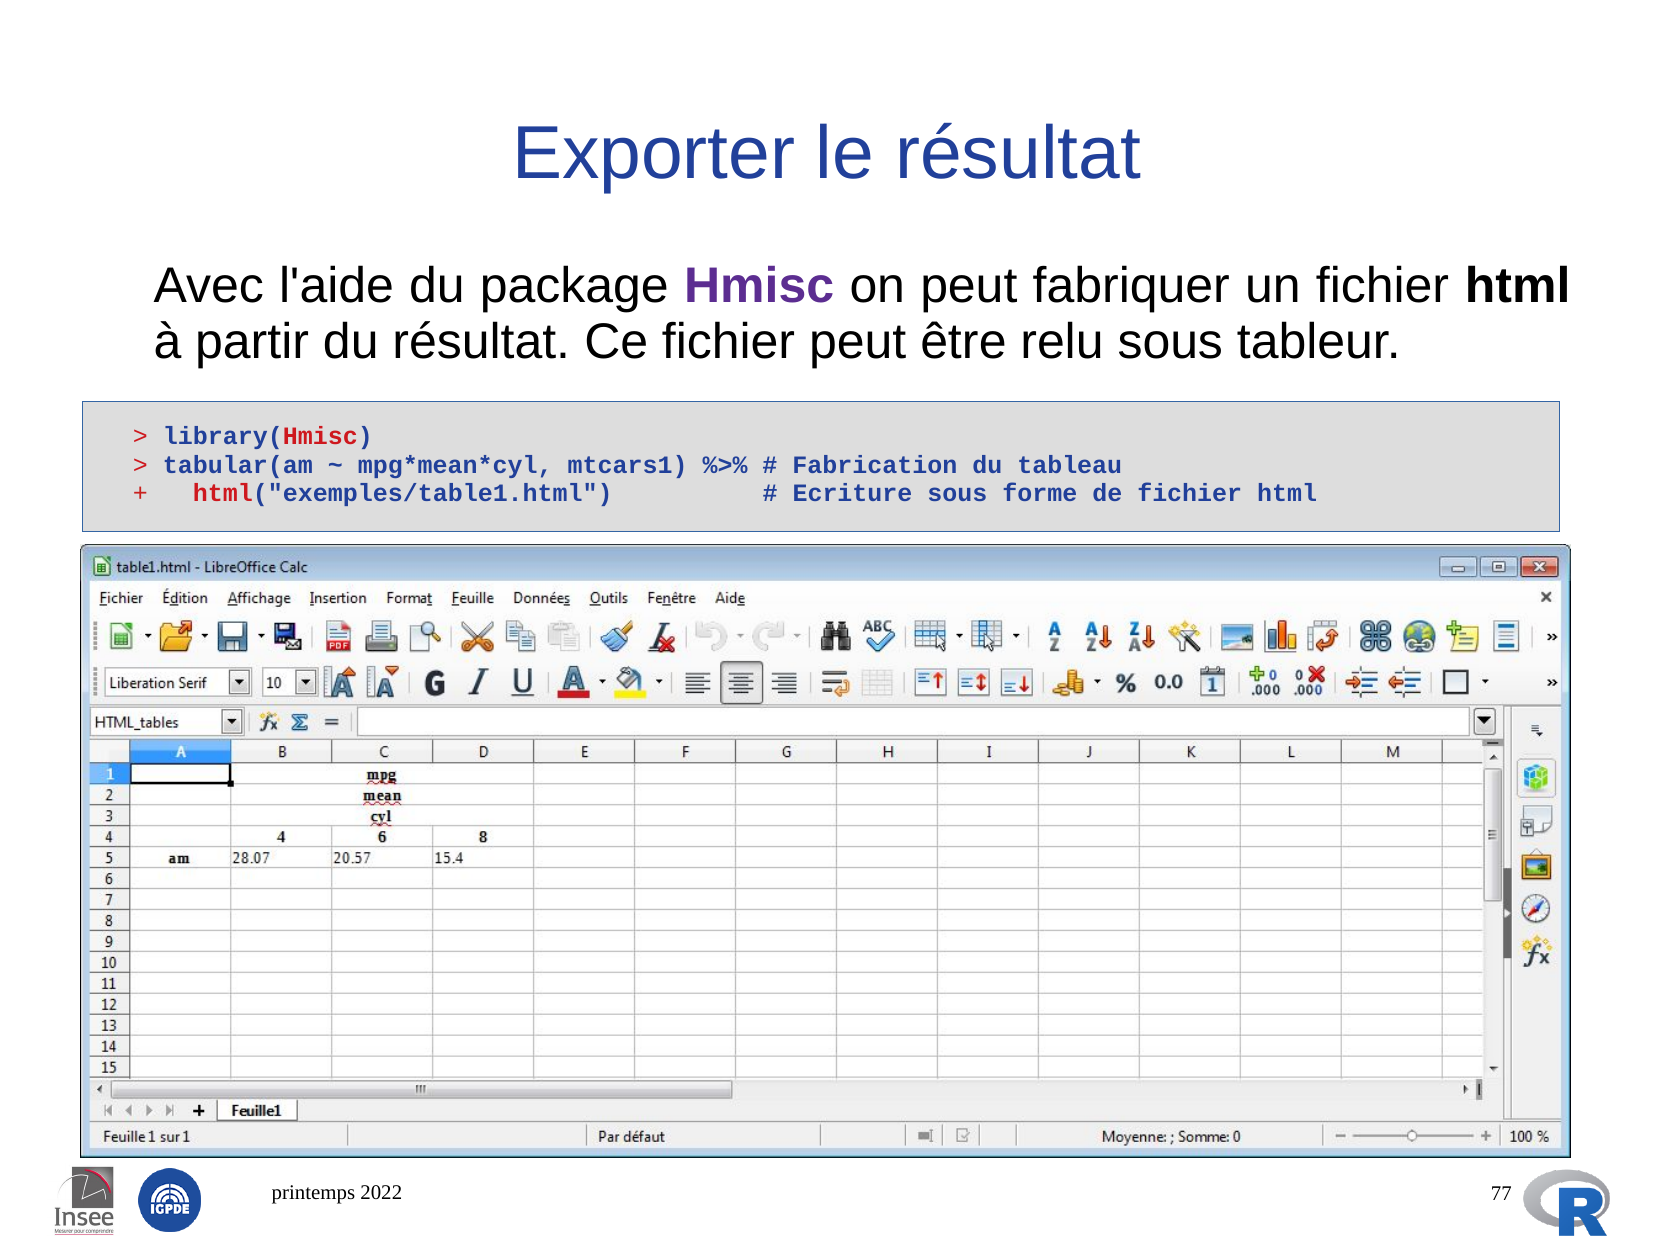

# Exporter le résultat
Avec l'aide du package Hmisc on peut fabriquer un fichier html à partir du résultat. Ce fichier peut être relu sous tableur.
> library(Hmisc)
> tabular(am ~ mpg*mean*cyl, mtcars1) %>% # Fabrication du tableau
+ html("exemples/table1.html") # Ecriture sous forme de fichier html
printemps 2022
77